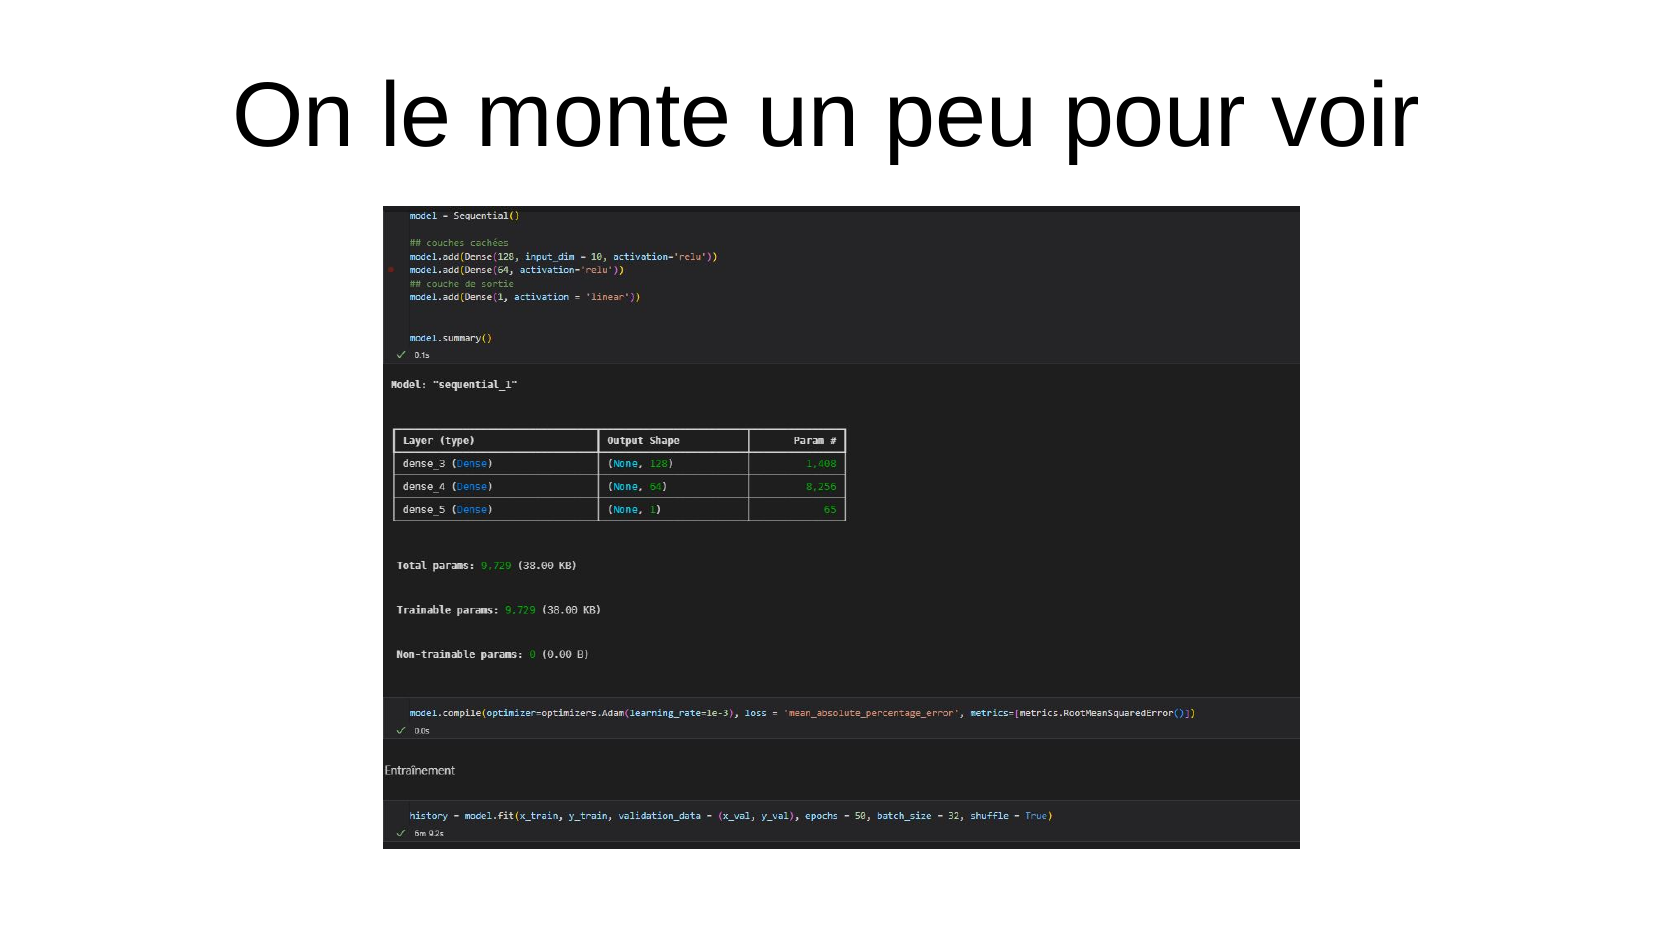

# On le monte un peu pour voir